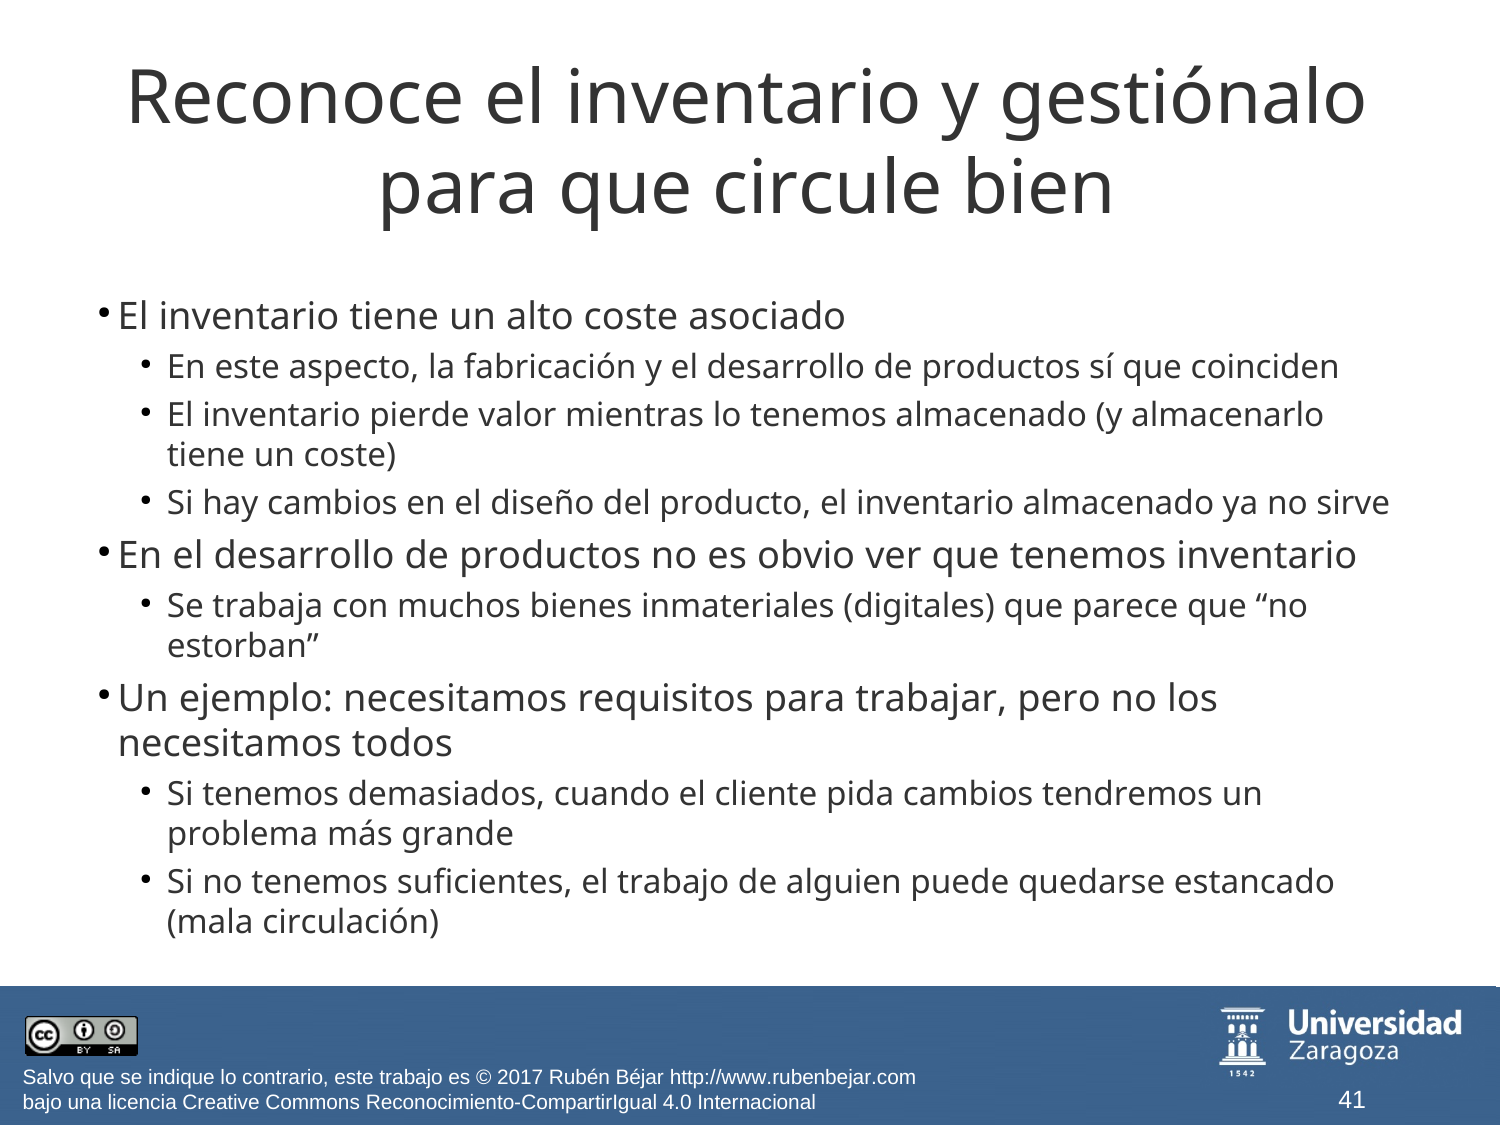

# Reconoce el inventario y gestiónalo para que circule bien
El inventario tiene un alto coste asociado
En este aspecto, la fabricación y el desarrollo de productos sí que coinciden
El inventario pierde valor mientras lo tenemos almacenado (y almacenarlo tiene un coste)
Si hay cambios en el diseño del producto, el inventario almacenado ya no sirve
En el desarrollo de productos no es obvio ver que tenemos inventario
Se trabaja con muchos bienes inmateriales (digitales) que parece que “no estorban”
Un ejemplo: necesitamos requisitos para trabajar, pero no los necesitamos todos
Si tenemos demasiados, cuando el cliente pida cambios tendremos un problema más grande
Si no tenemos suficientes, el trabajo de alguien puede quedarse estancado (mala circulación)